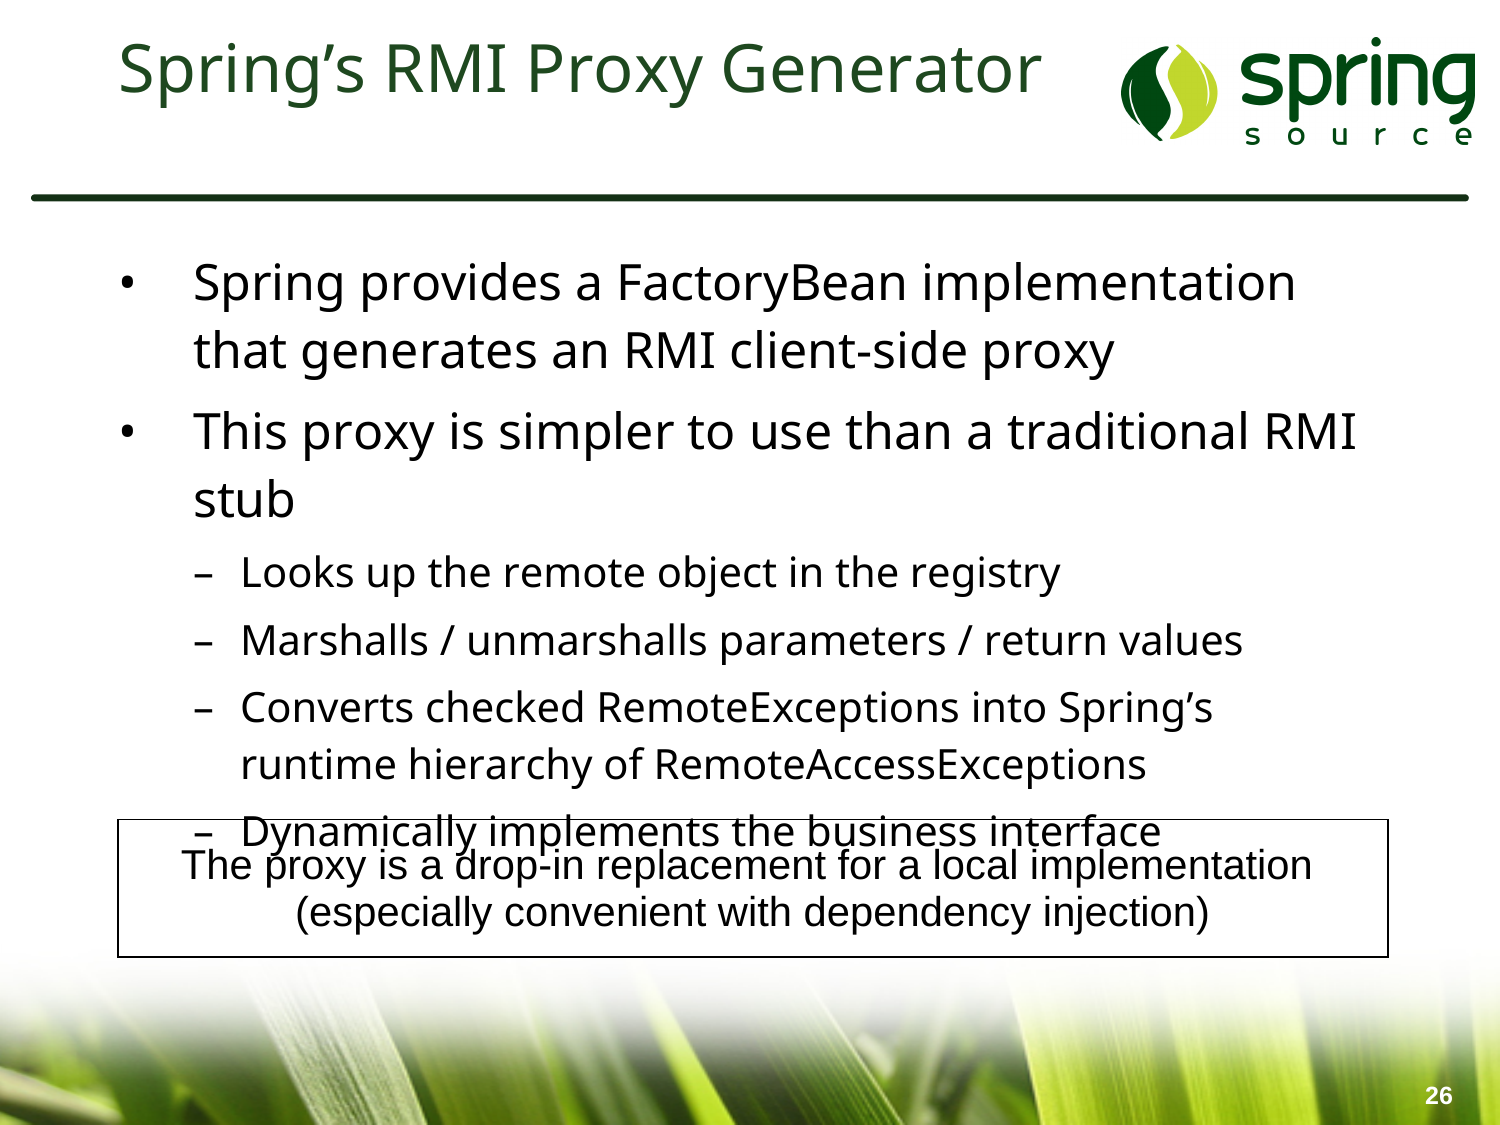

# Spring’s RMI Proxy Generator
Spring provides a FactoryBean implementation that generates an RMI client-side proxy
This proxy is simpler to use than a traditional RMI stub
Looks up the remote object in the registry
Marshalls / unmarshalls parameters / return values
Converts checked RemoteExceptions into Spring’s runtime hierarchy of RemoteAccessExceptions
Dynamically implements the business interface
The proxy is a drop-in replacement for a local implementation
(especially convenient with dependency injection)